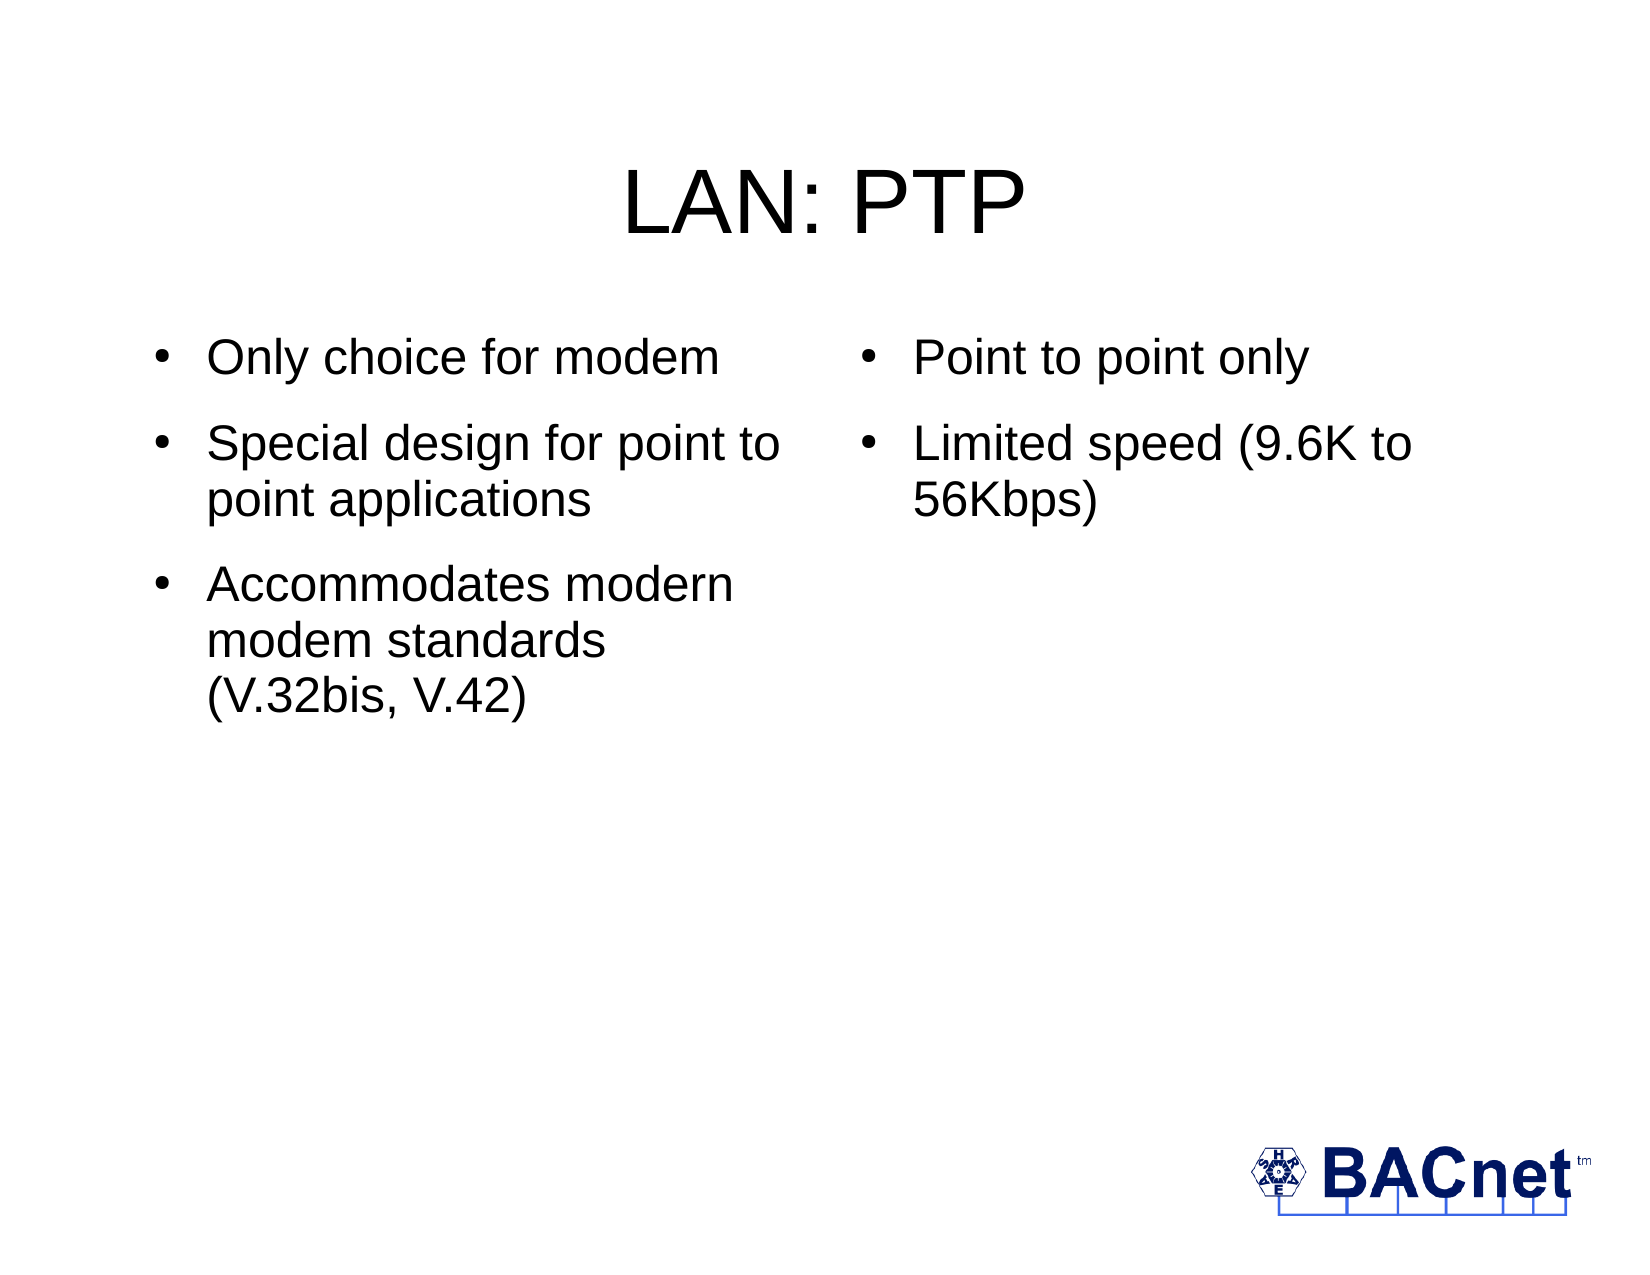

# LAN: PTP
Only choice for modem
Special design for point to point applications
Accommodates modern modem standards (V.32bis, V.42)
Point to point only
Limited speed (9.6K to 56Kbps)